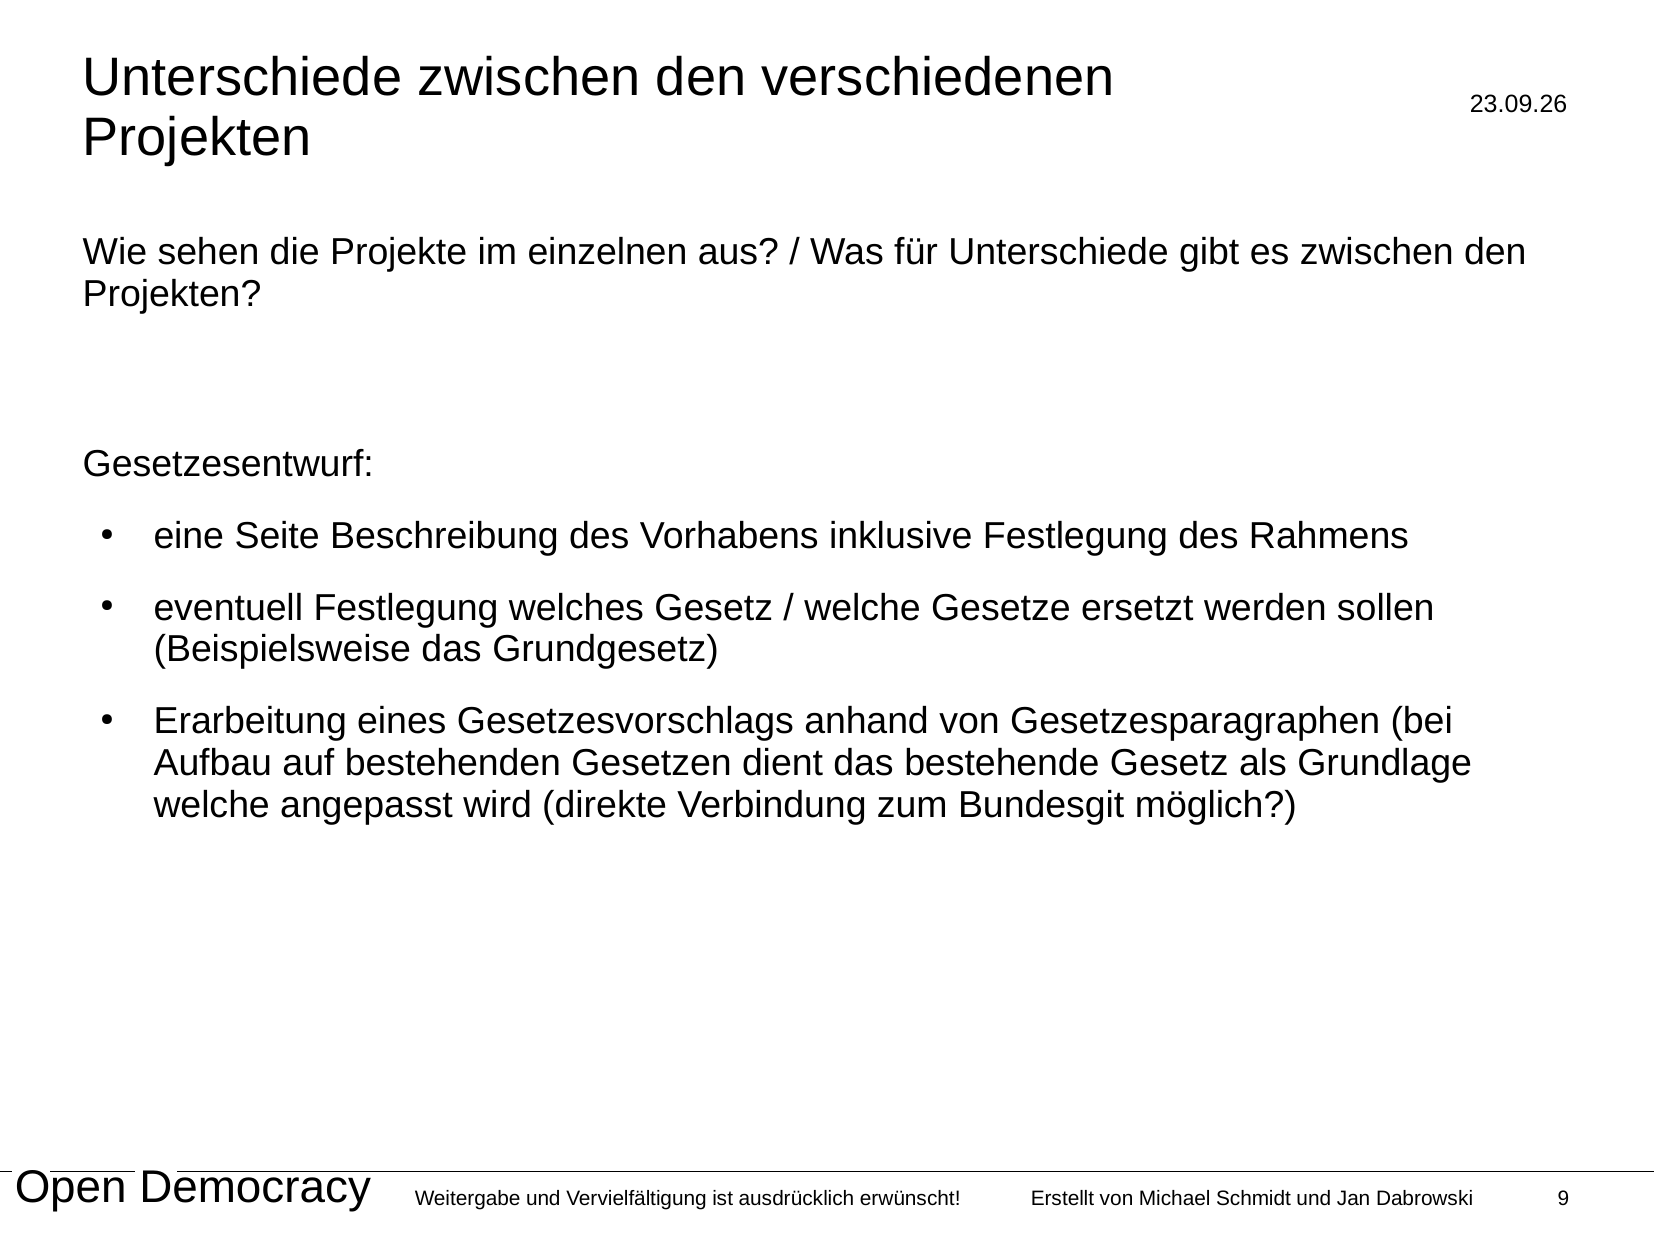

# Unterschiede zwischen den verschiedenen Projekten
Wie sehen die Projekte im einzelnen aus? / Was für Unterschiede gibt es zwischen den Projekten?
Gesetzesentwurf:
eine Seite Beschreibung des Vorhabens inklusive Festlegung des Rahmens
eventuell Festlegung welches Gesetz / welche Gesetze ersetzt werden sollen (Beispielsweise das Grundgesetz)
Erarbeitung eines Gesetzesvorschlags anhand von Gesetzesparagraphen (bei Aufbau auf bestehenden Gesetzen dient das bestehende Gesetz als Grundlage welche angepasst wird (direkte Verbindung zum Bundesgit möglich?)